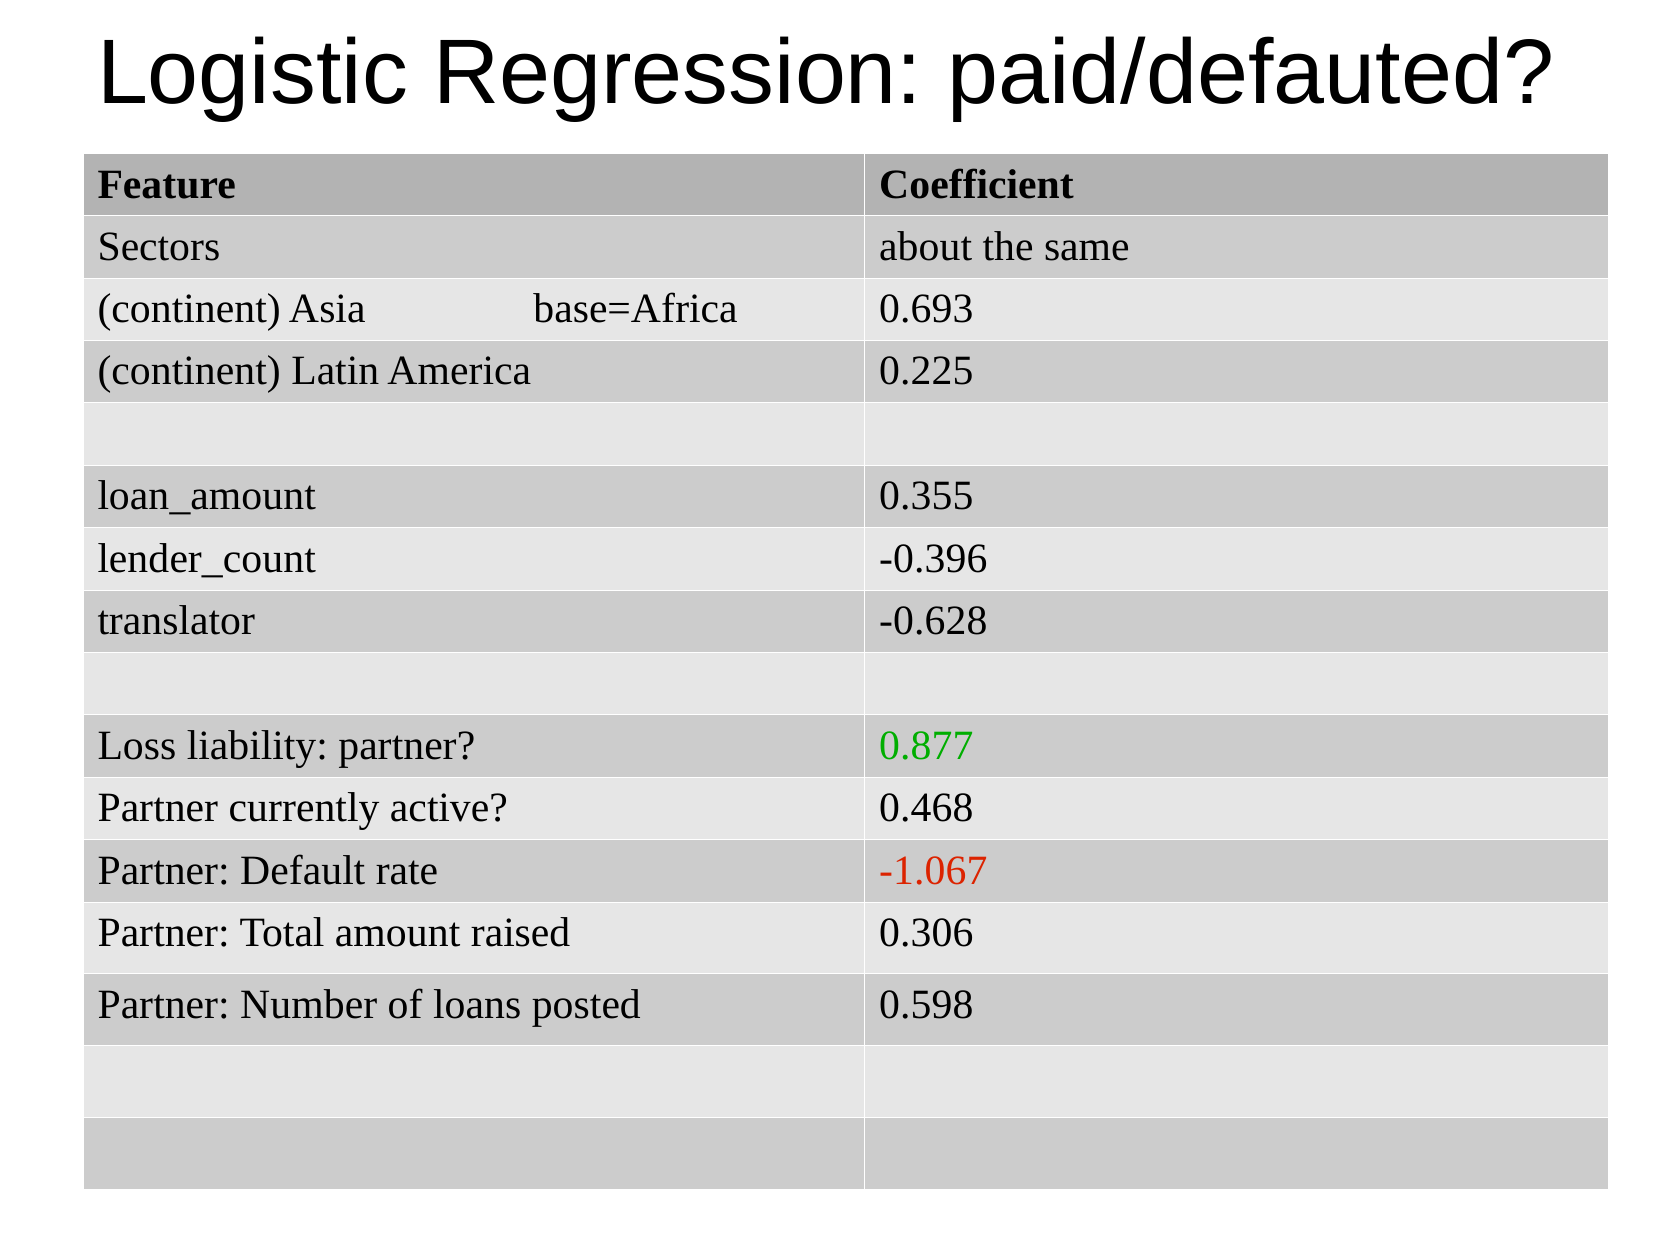

# Logistic Regression: paid/defauted?
| Feature | Coefficient |
| --- | --- |
| Sectors | about the same |
| (continent) Asia base=Africa | 0.693 |
| (continent) Latin America | 0.225 |
| | |
| loan\_amount | 0.355 |
| lender\_count | -0.396 |
| translator | -0.628 |
| | |
| Loss liability: partner? | 0.877 |
| Partner currently active? | 0.468 |
| Partner: Default rate | -1.067 |
| Partner: Total amount raised | 0.306 |
| Partner: Number of loans posted | 0.598 |
| | |
| | |